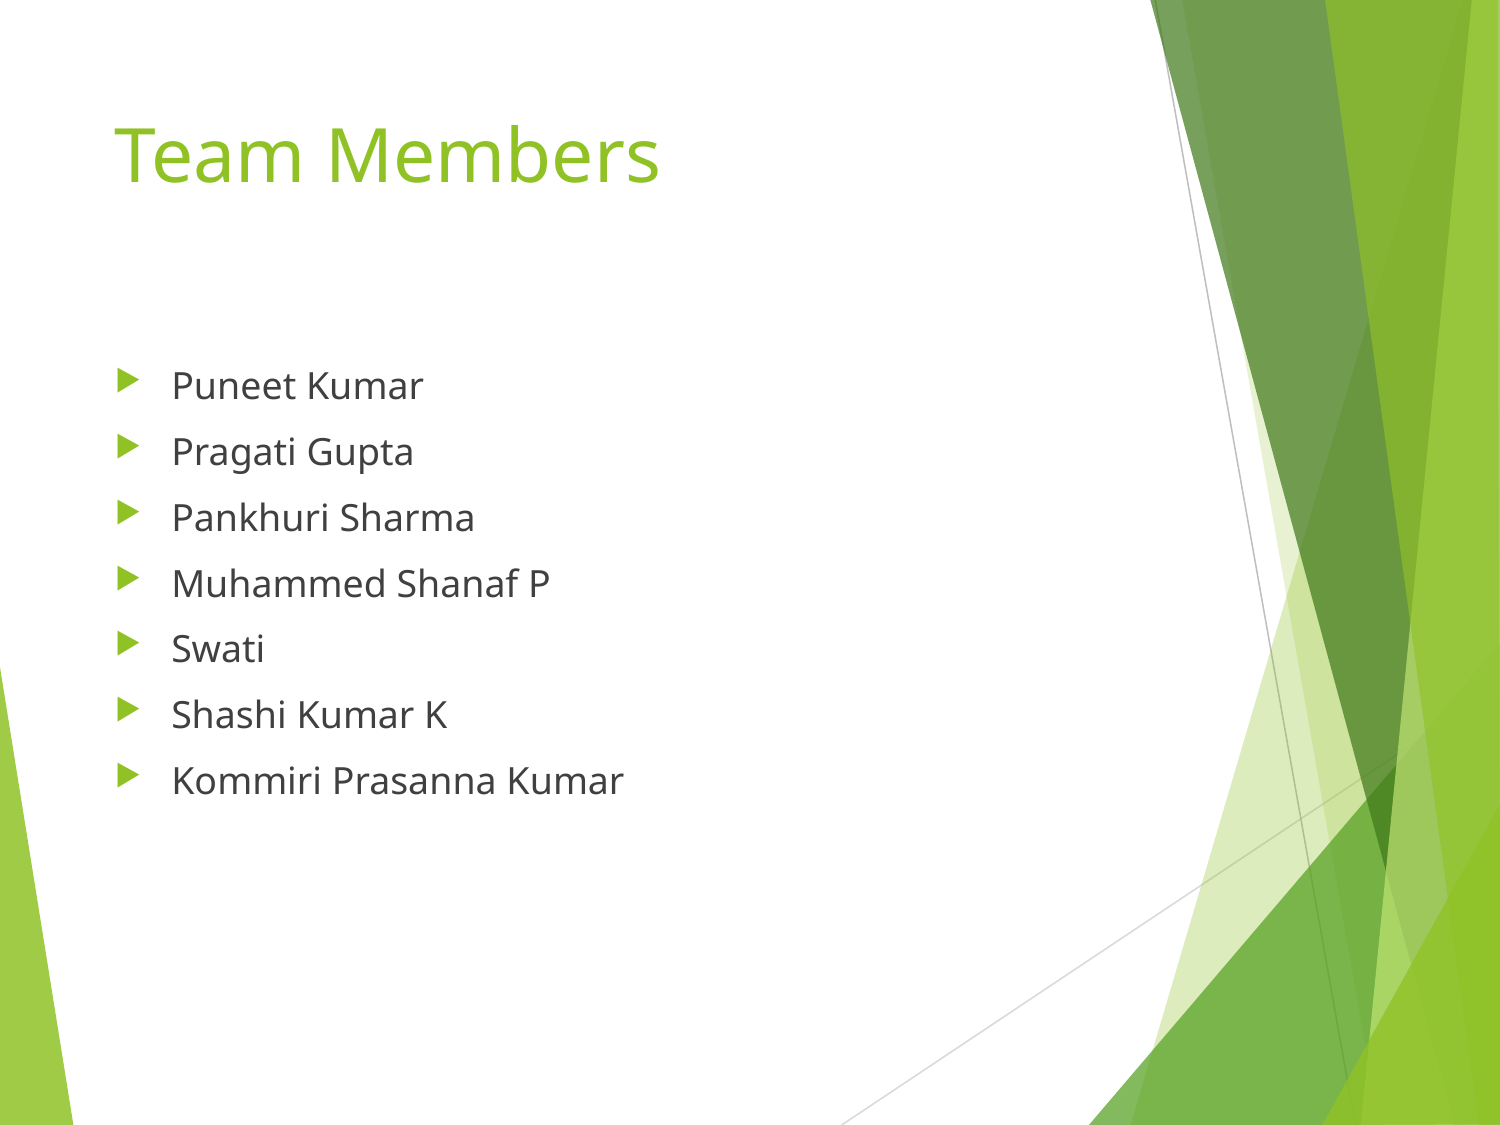

# Team Members
Puneet Kumar
Pragati Gupta
Pankhuri Sharma
Muhammed Shanaf P
Swati
Shashi Kumar K
Kommiri Prasanna Kumar